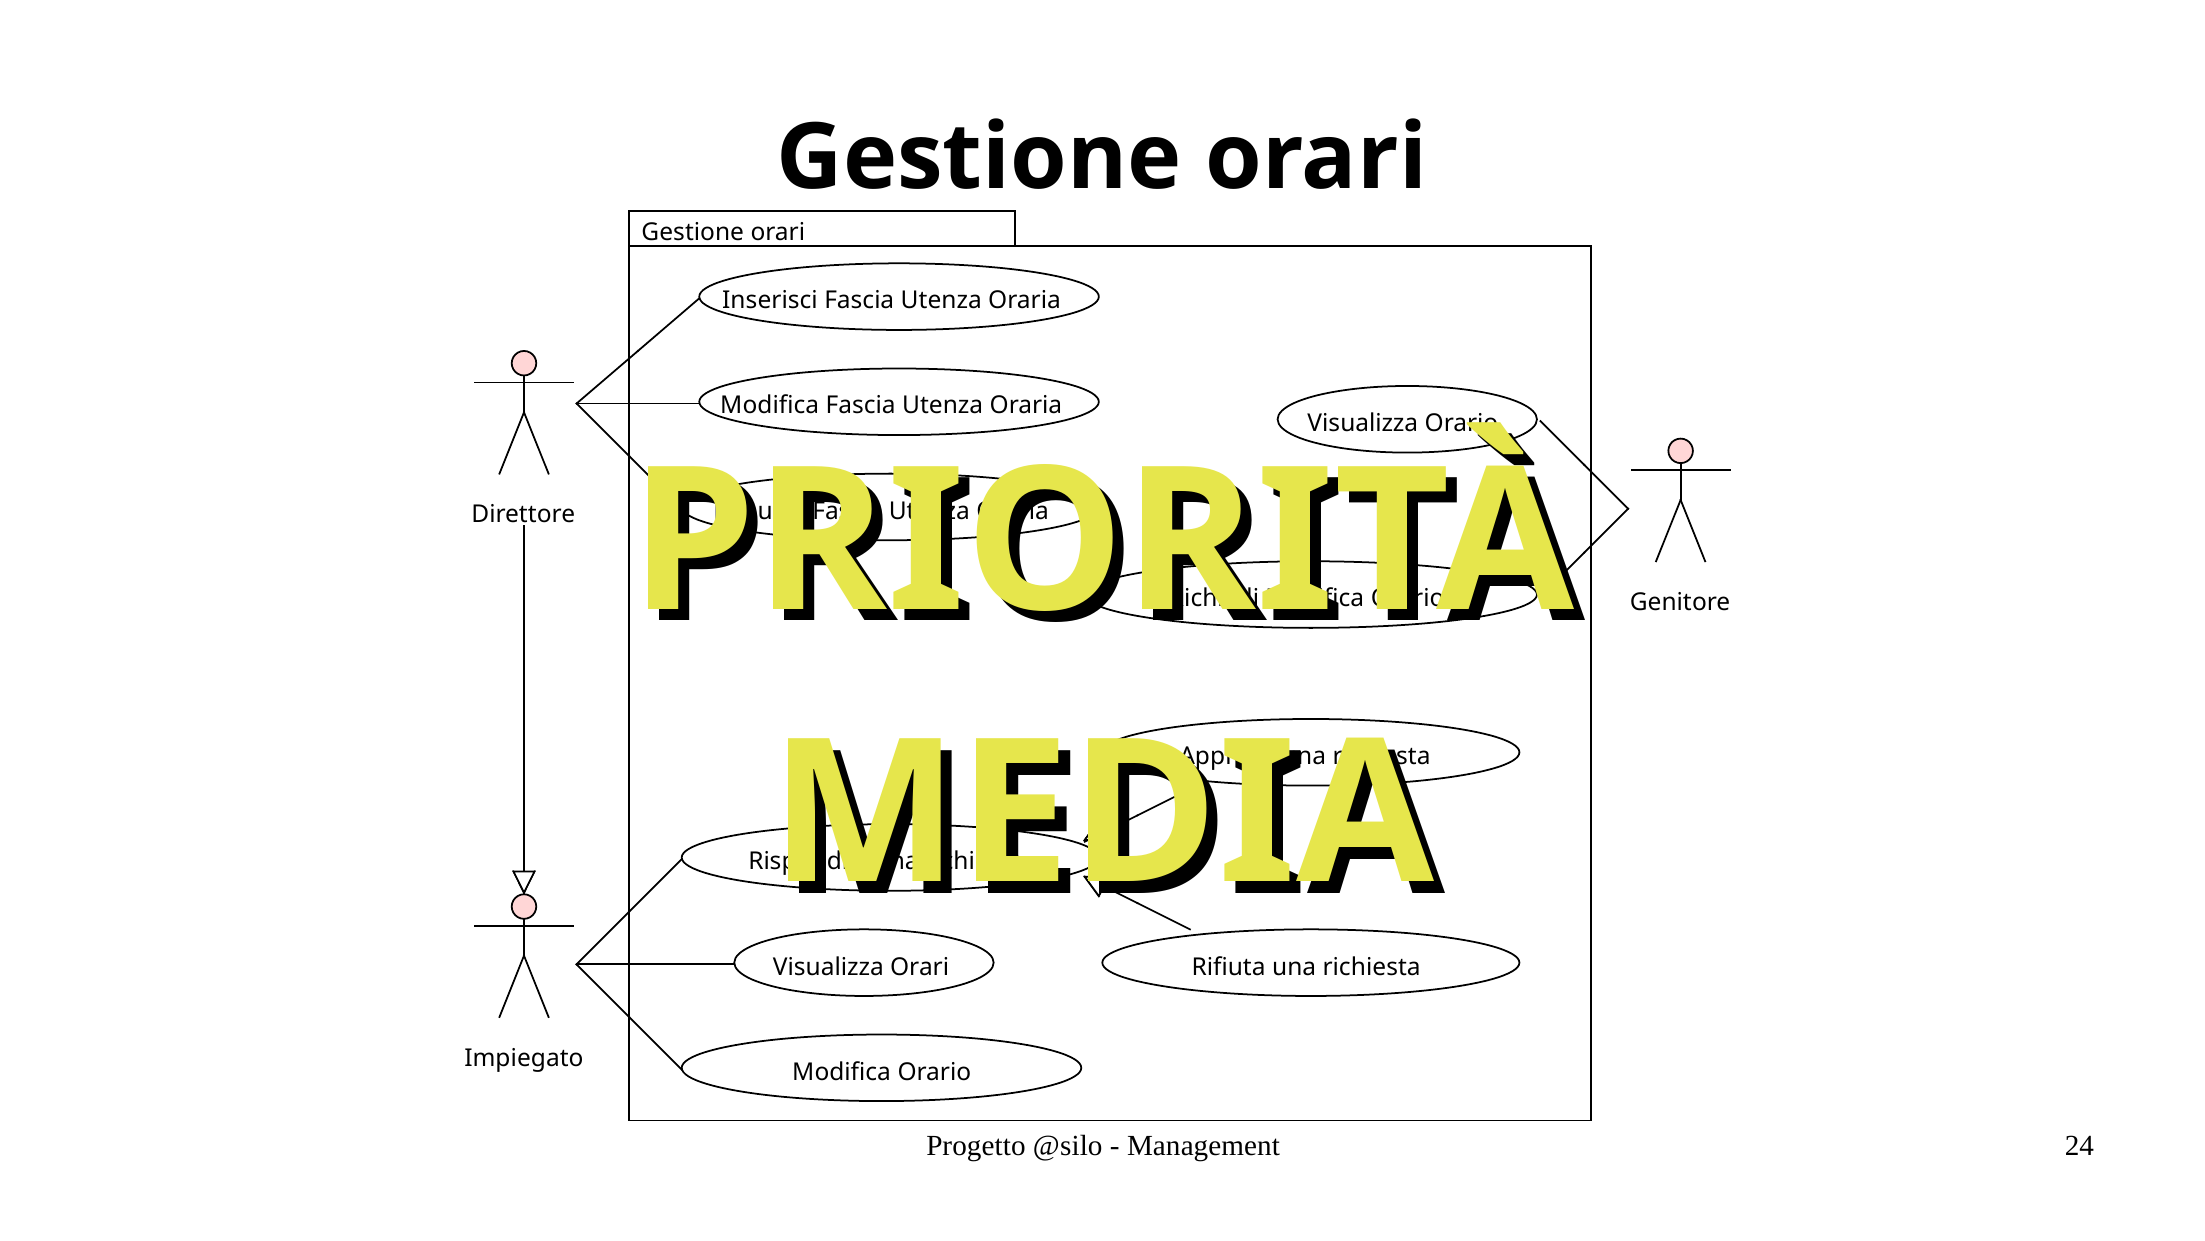

# Gestione orari
PRIORITÀ
MEDIA
Progetto @silo - Management
24